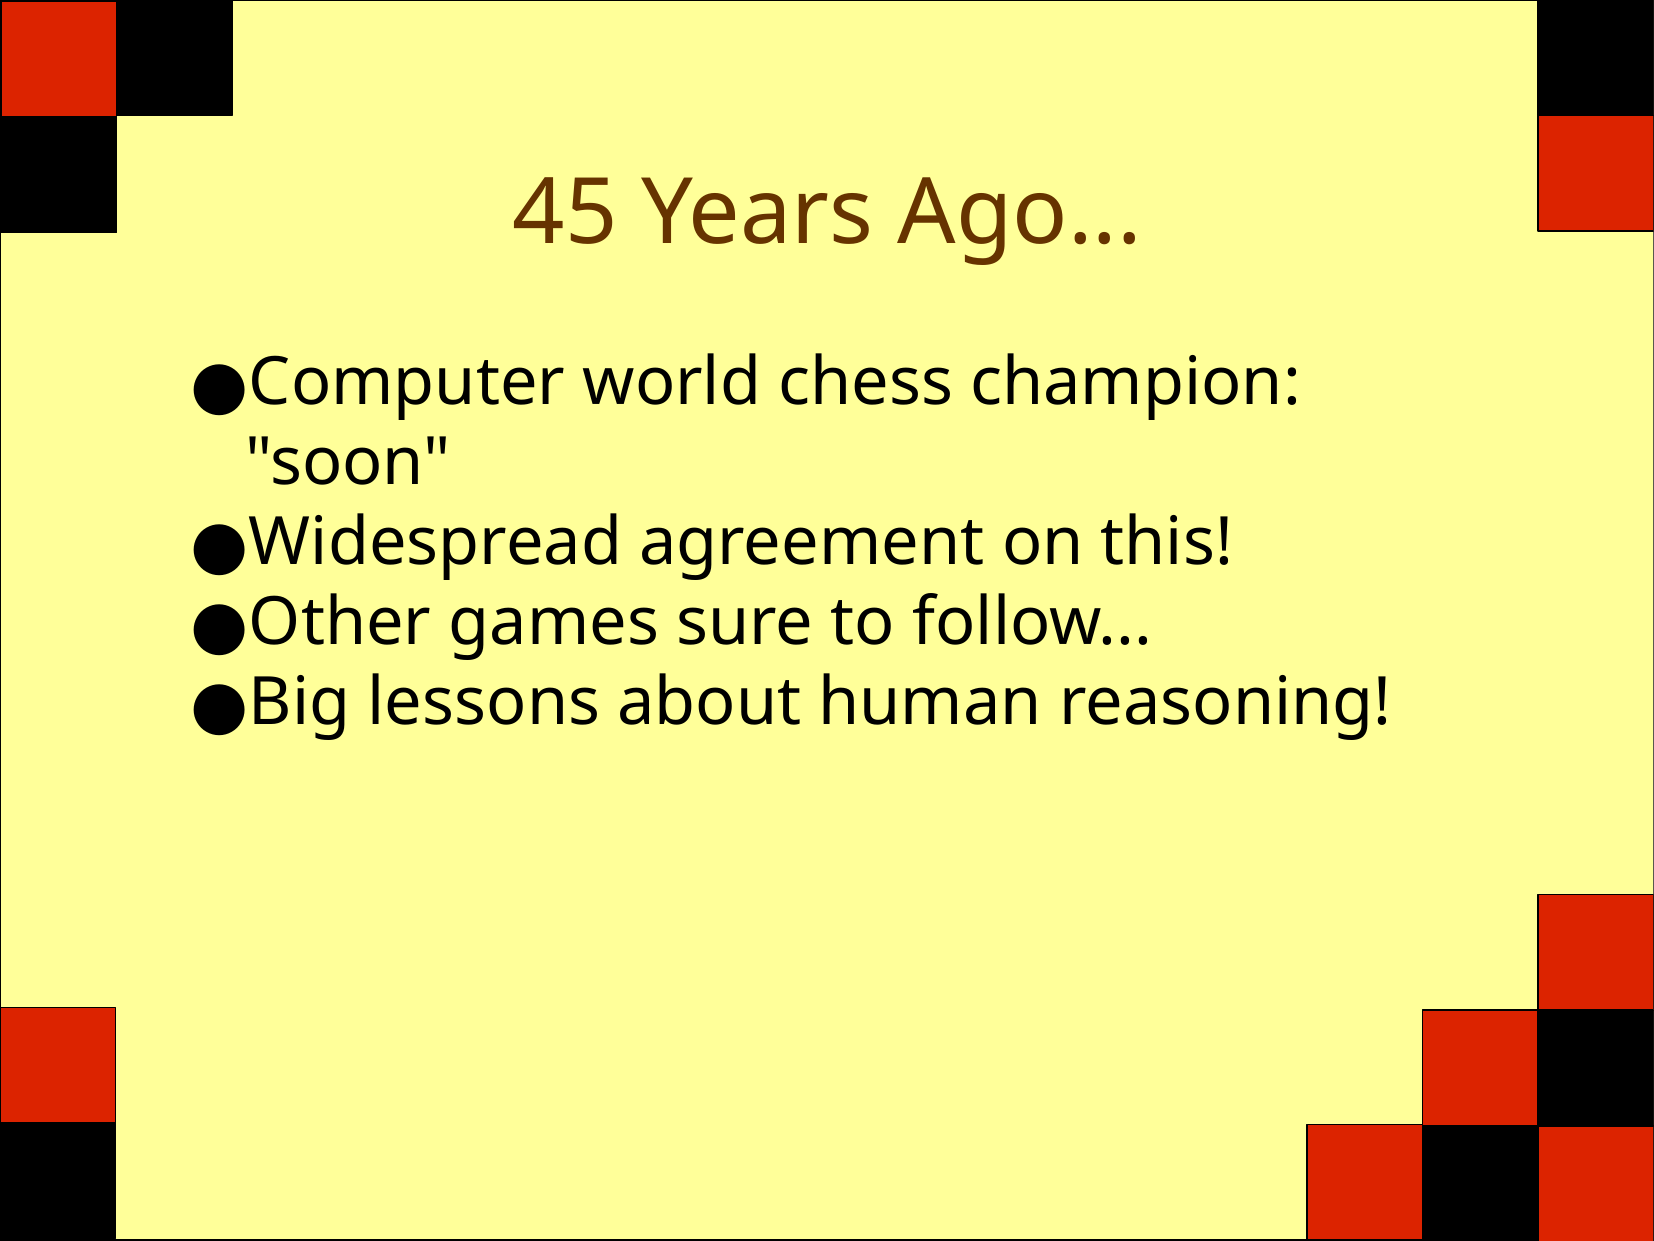

45 Years Ago...
Computer world chess champion: "soon"
Widespread agreement on this!
Other games sure to follow...
Big lessons about human reasoning!